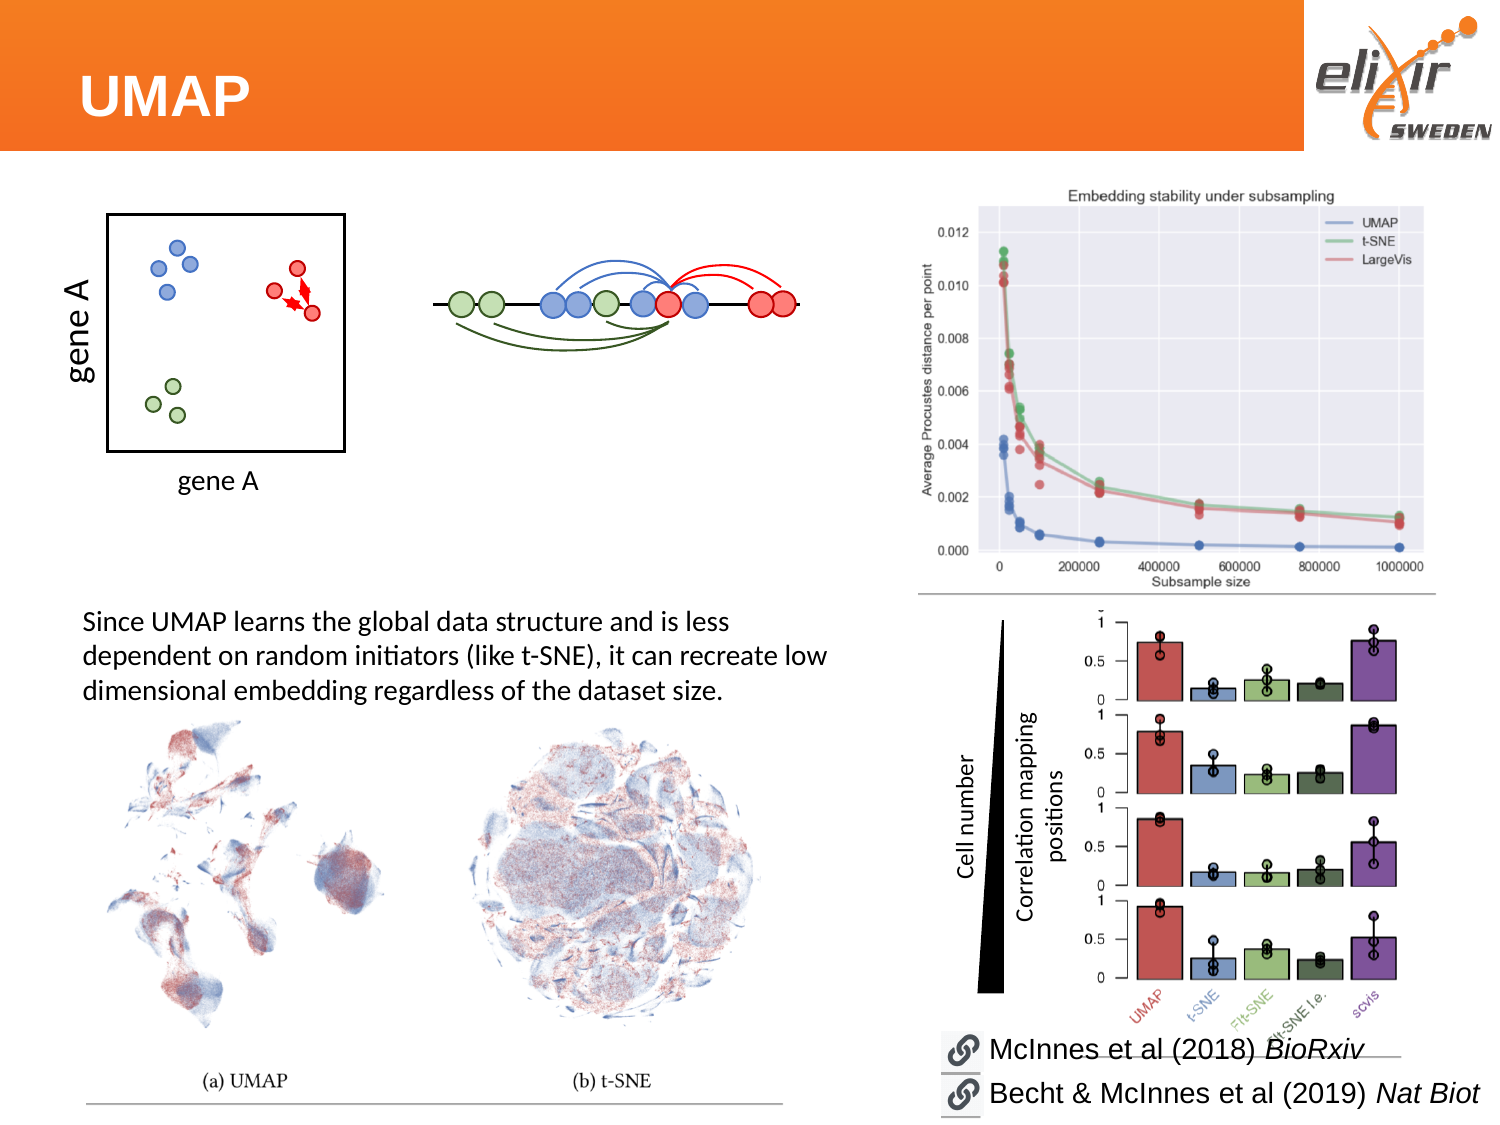

UMAP
gene A
gene A
Since UMAP learns the global data structure and is less dependent on random initiators (like t-SNE), it can recreate low dimensional embedding regardless of the dataset size.
Correlation mapping positions
Cell number
McInnes et al (2018) BioRxiv
Becht & McInnes et al (2019) Nat Biot